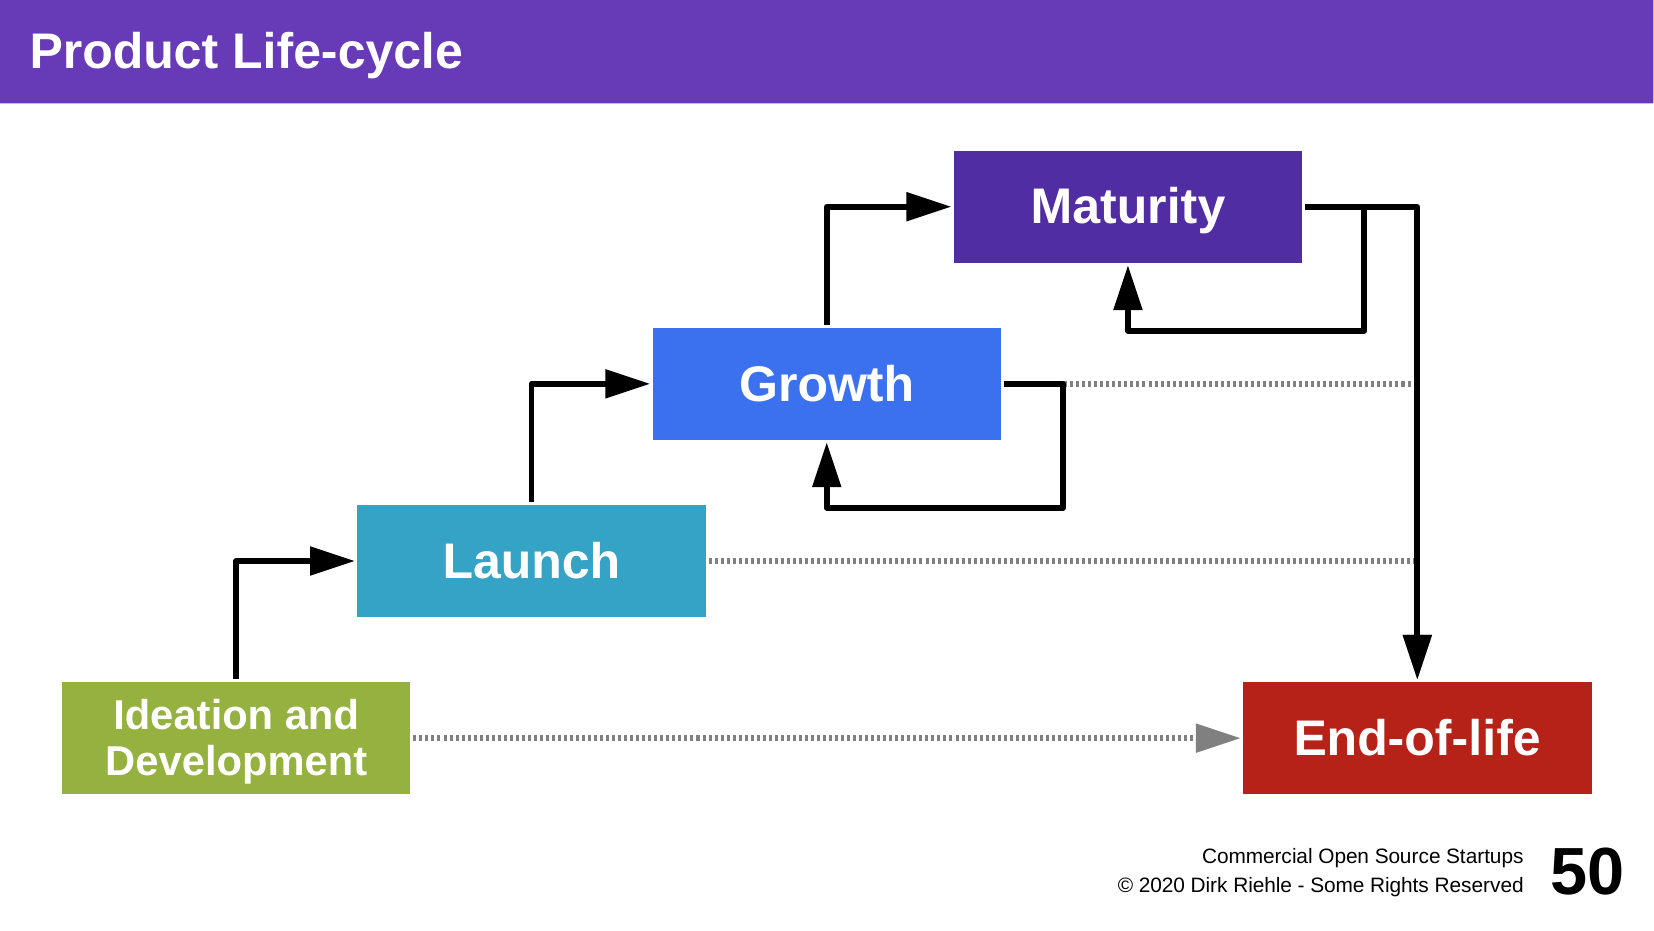

# Product Life-cycle
Maturity
Growth
Launch
Ideation and
Development
End-of-life
Commercial Open Source Startups
50
© 2020 Dirk Riehle - Some Rights Reserved